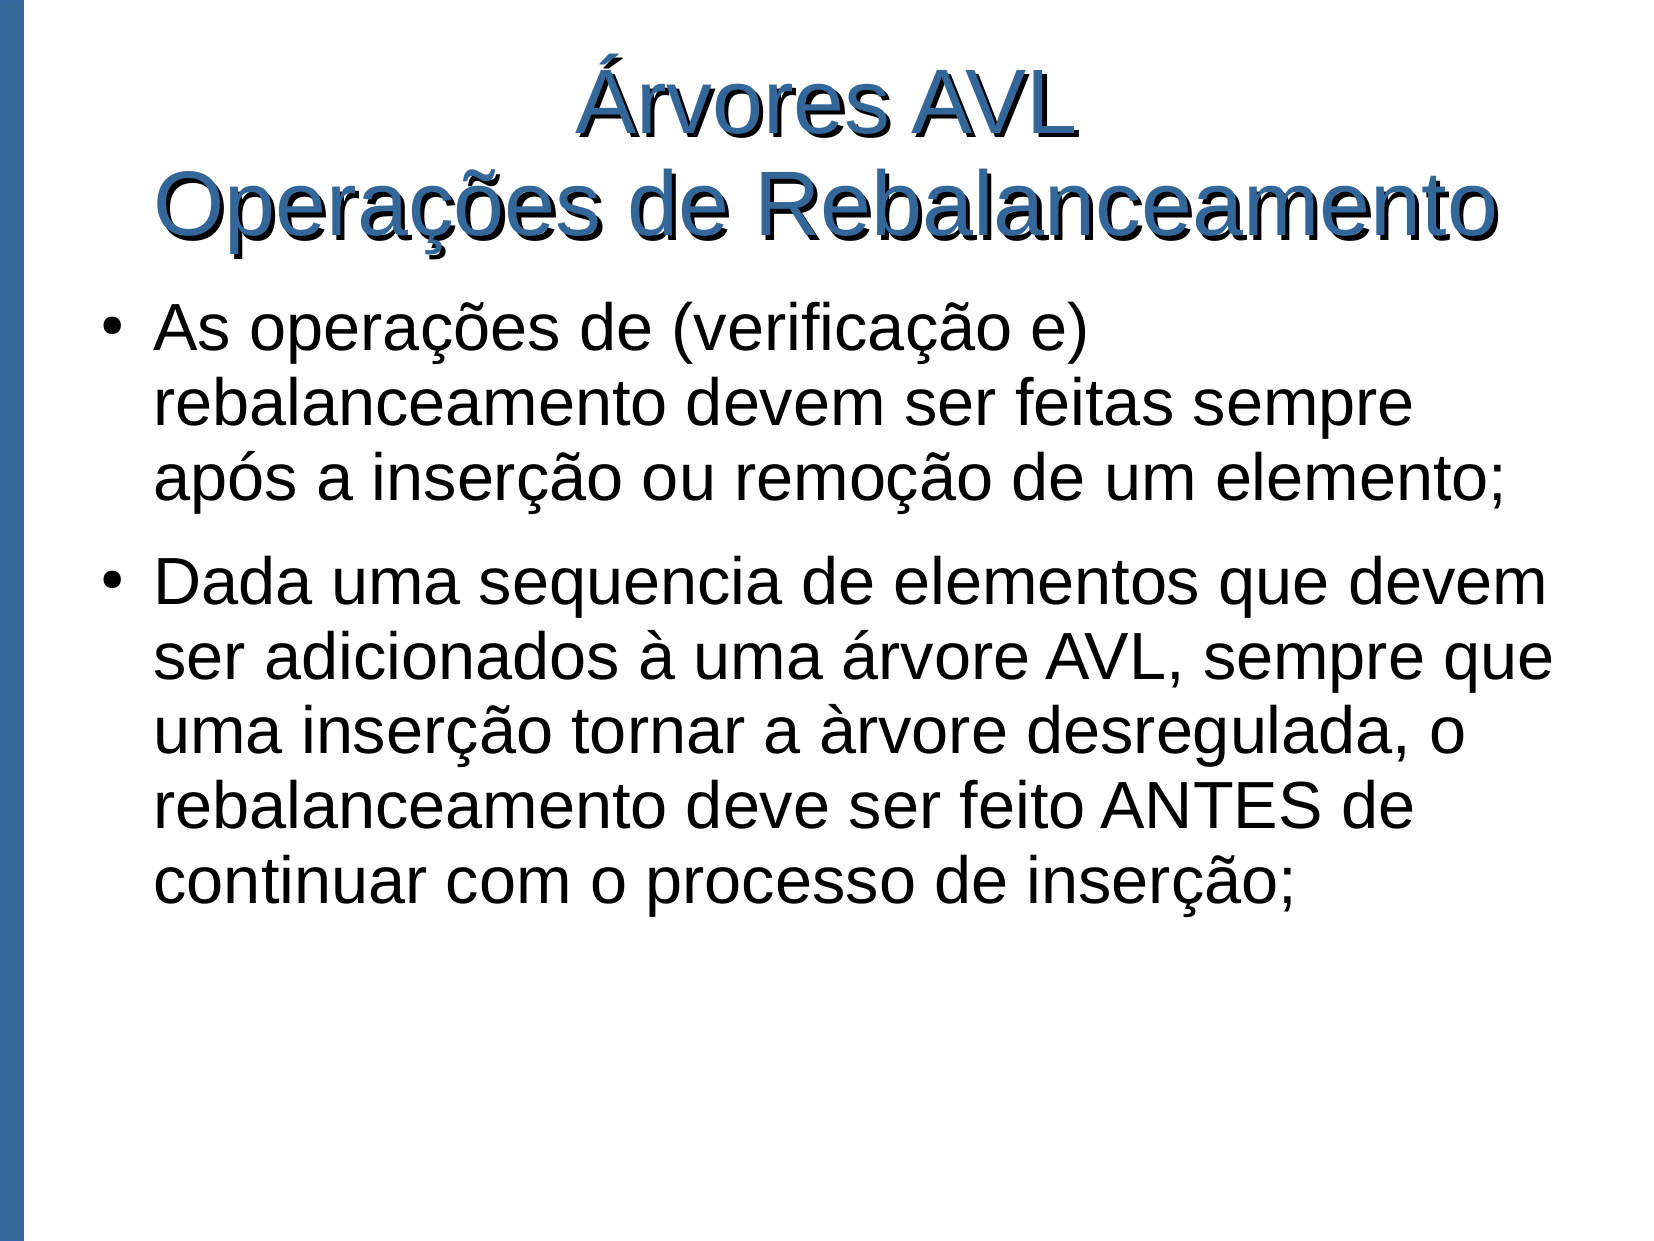

# Árvores AVL Operações de Rebalanceamento
As operações de (verificação e) rebalanceamento devem ser feitas sempre após a inserção ou remoção de um elemento;
Dada uma sequencia de elementos que devem ser adicionados à uma árvore AVL, sempre que uma inserção tornar a àrvore desregulada, o rebalanceamento deve ser feito ANTES de continuar com o processo de inserção;